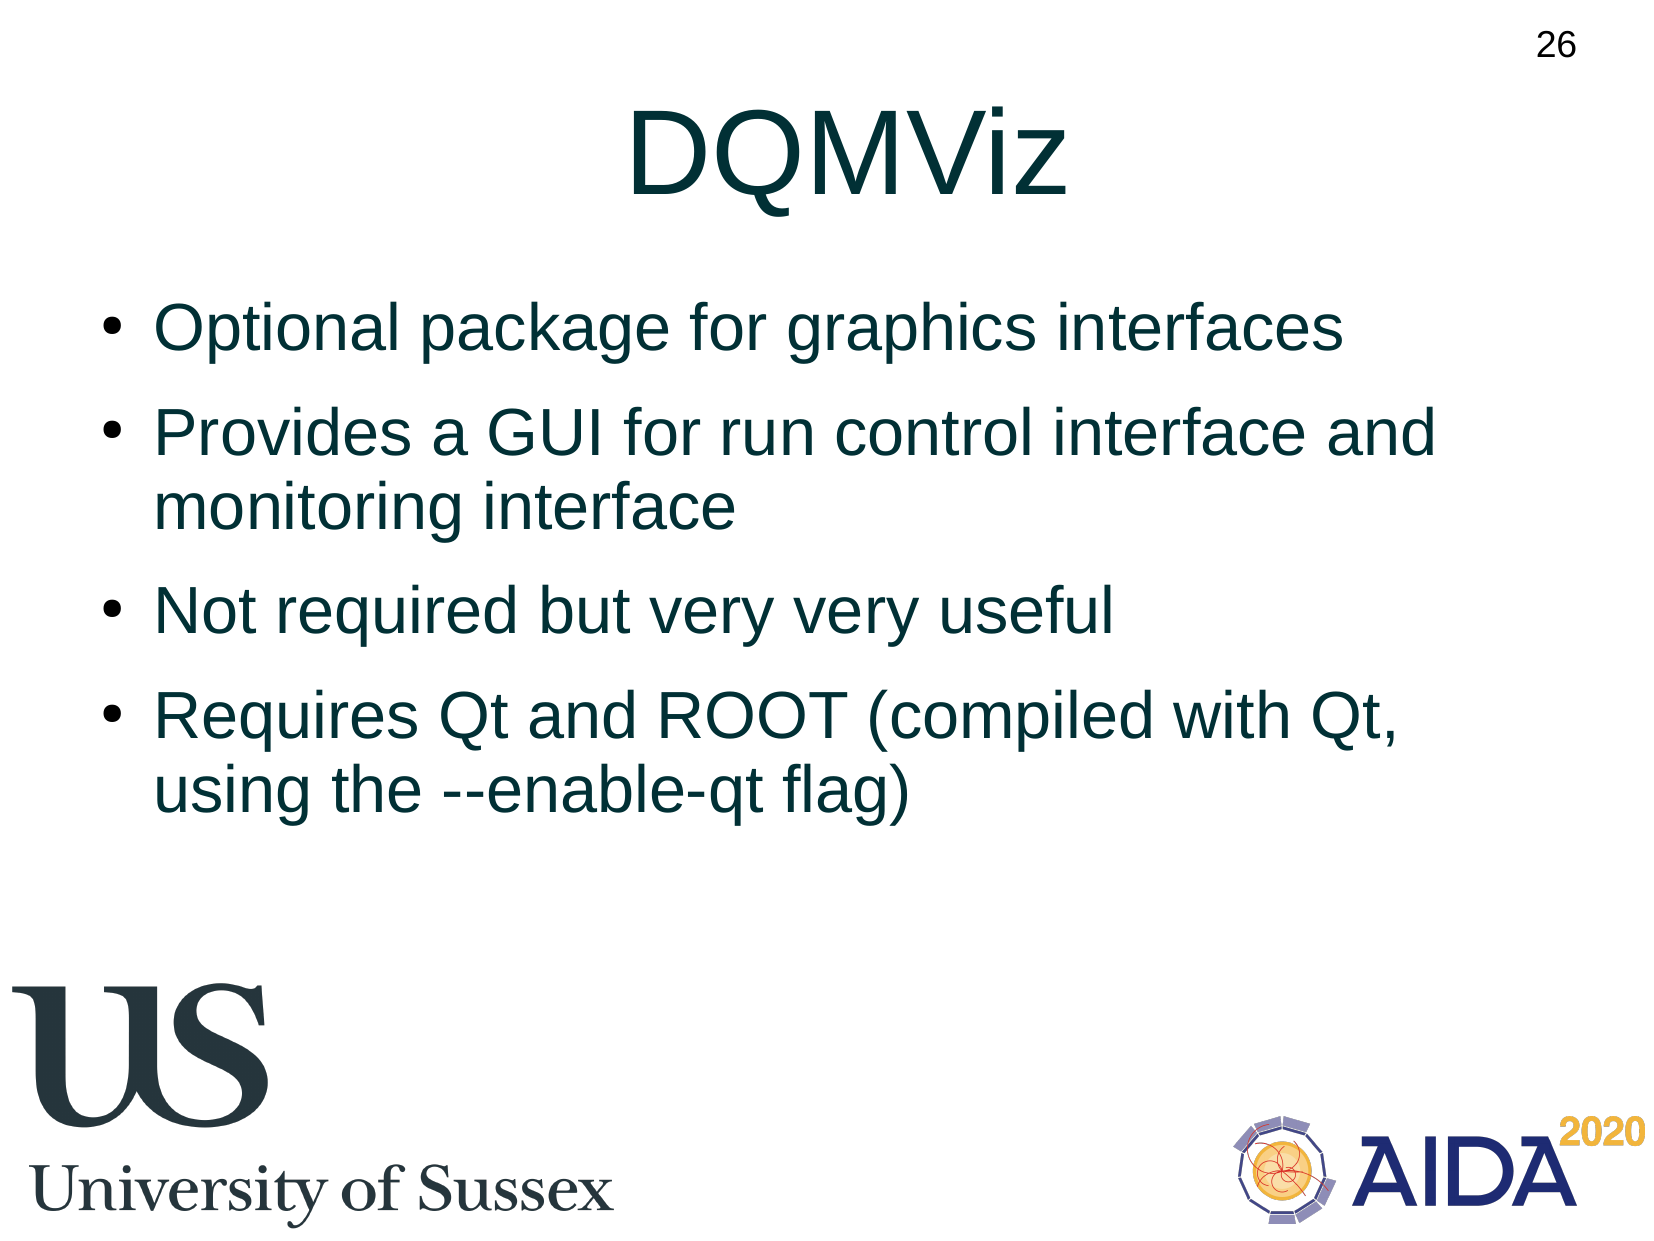

# DQMViz
Optional package for graphics interfaces
Provides a GUI for run control interface and monitoring interface
Not required but very very useful
Requires Qt and ROOT (compiled with Qt, using the --enable-qt flag)